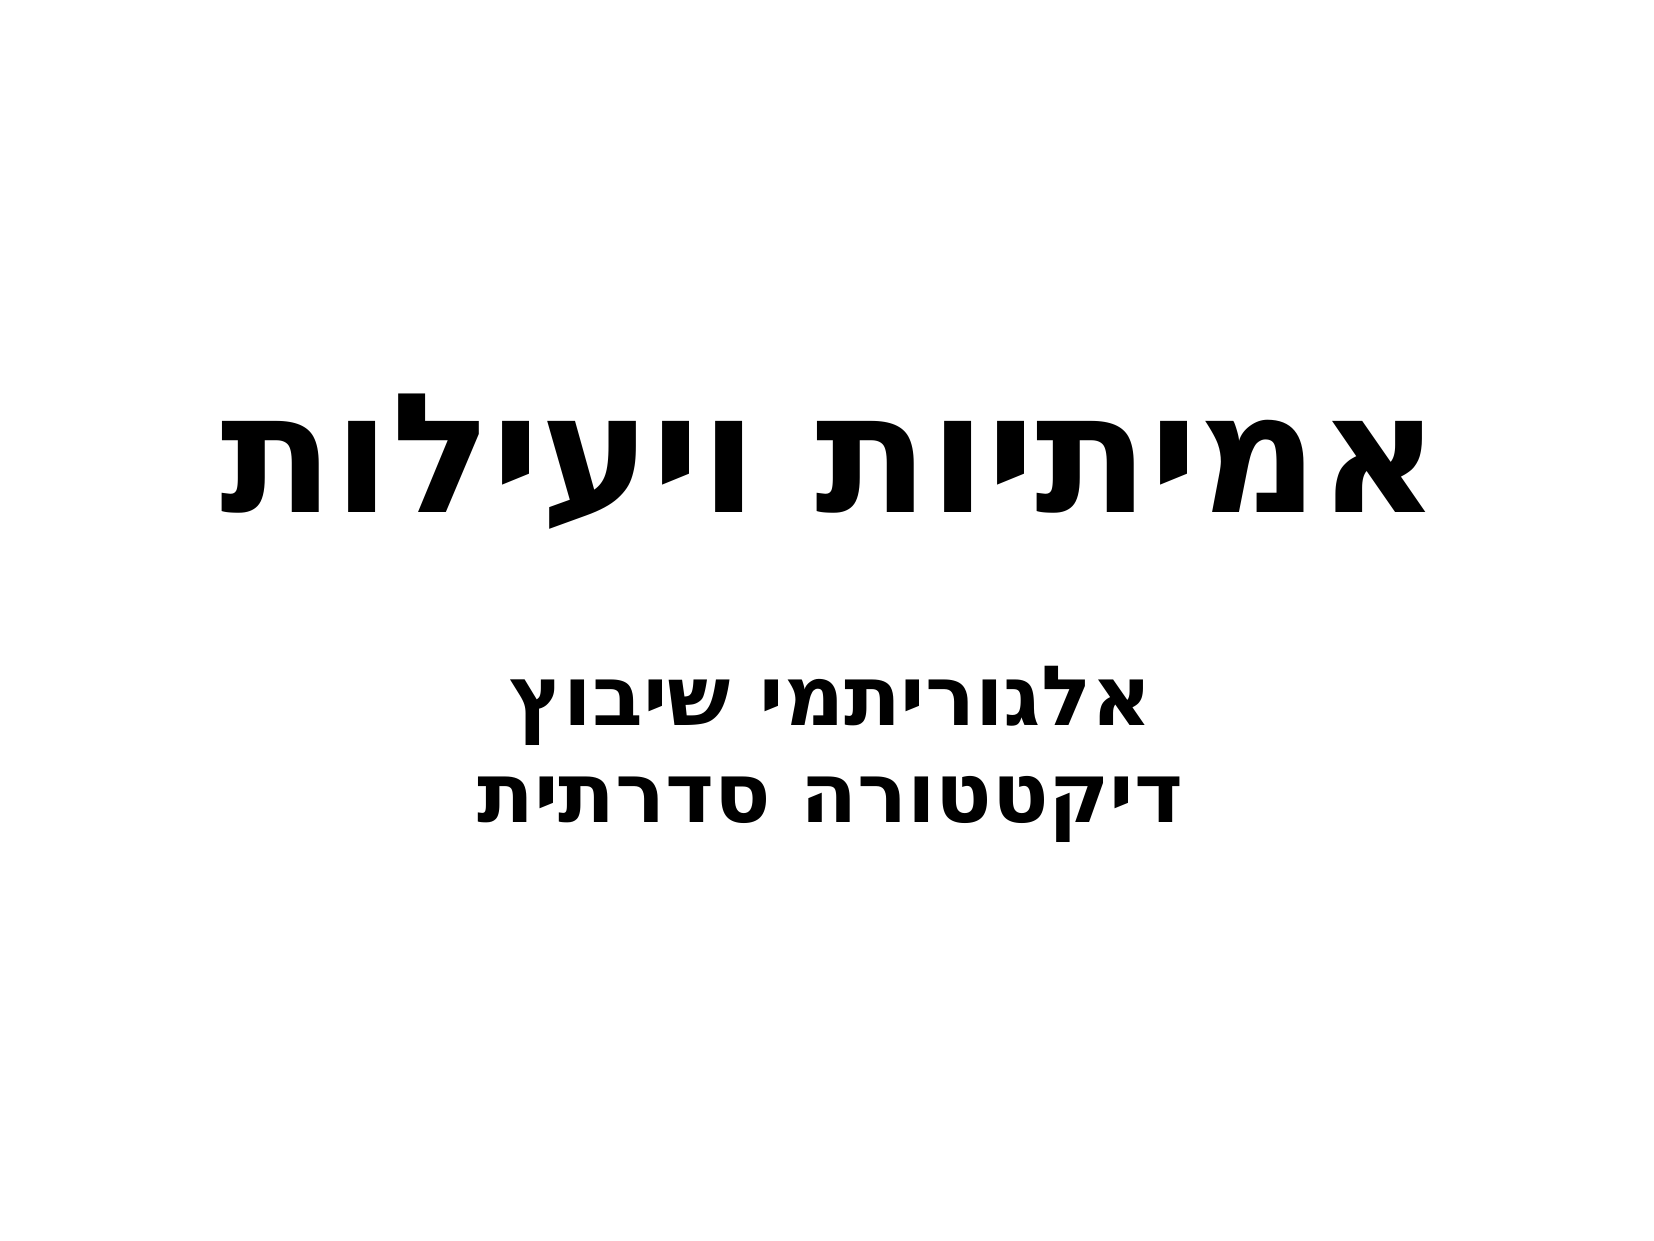

# אמיתיות ויעילות אלגוריתמי שיבוץ דיקטטורה סדרתית